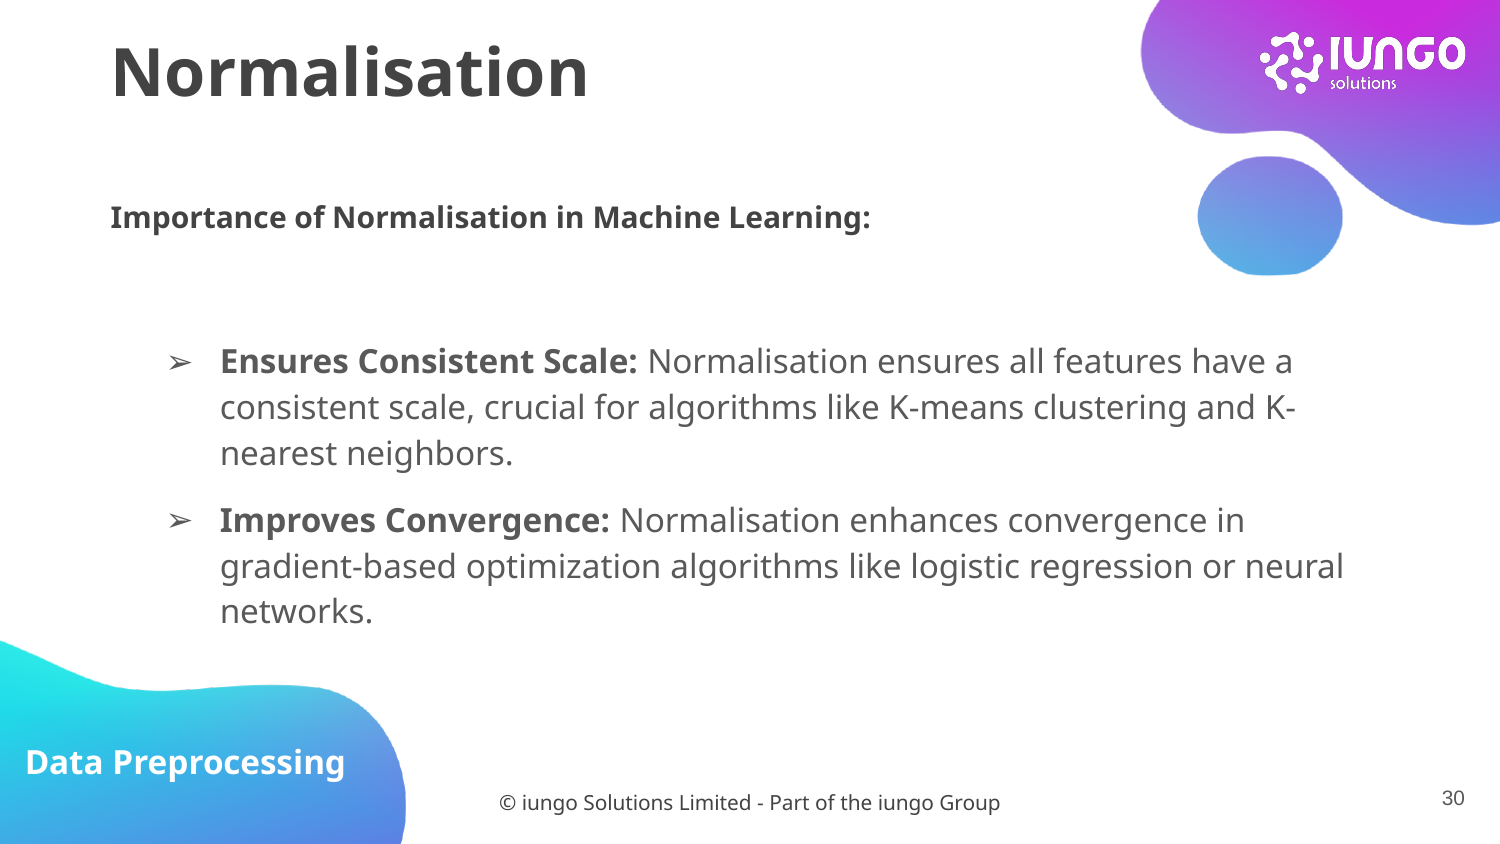

# Normalisation
Importance of Normalisation in Machine Learning:
Ensures Consistent Scale: Normalisation ensures all features have a consistent scale, crucial for algorithms like K-means clustering and K-nearest neighbors.
Improves Convergence: Normalisation enhances convergence in gradient-based optimization algorithms like logistic regression or neural networks.
Data Preprocessing